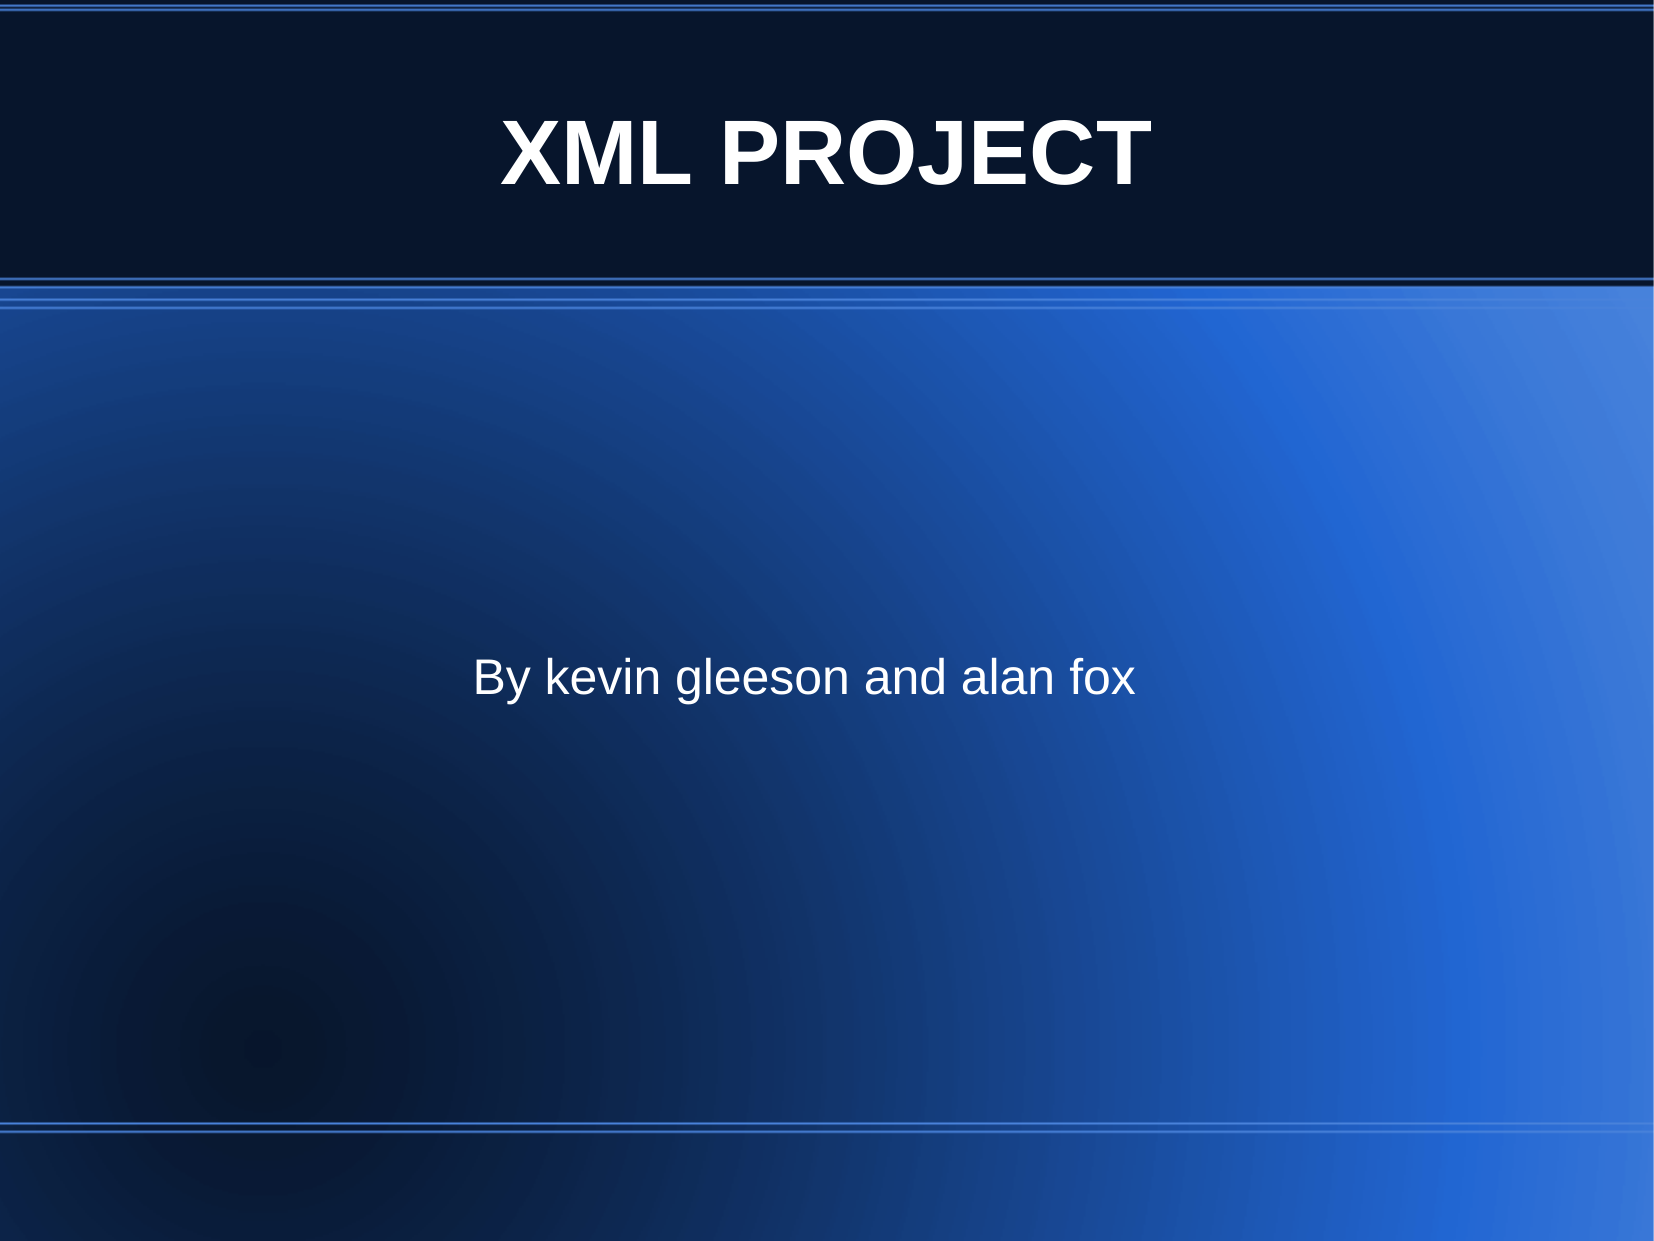

# XML PROJECT
By kevin gleeson and alan fox